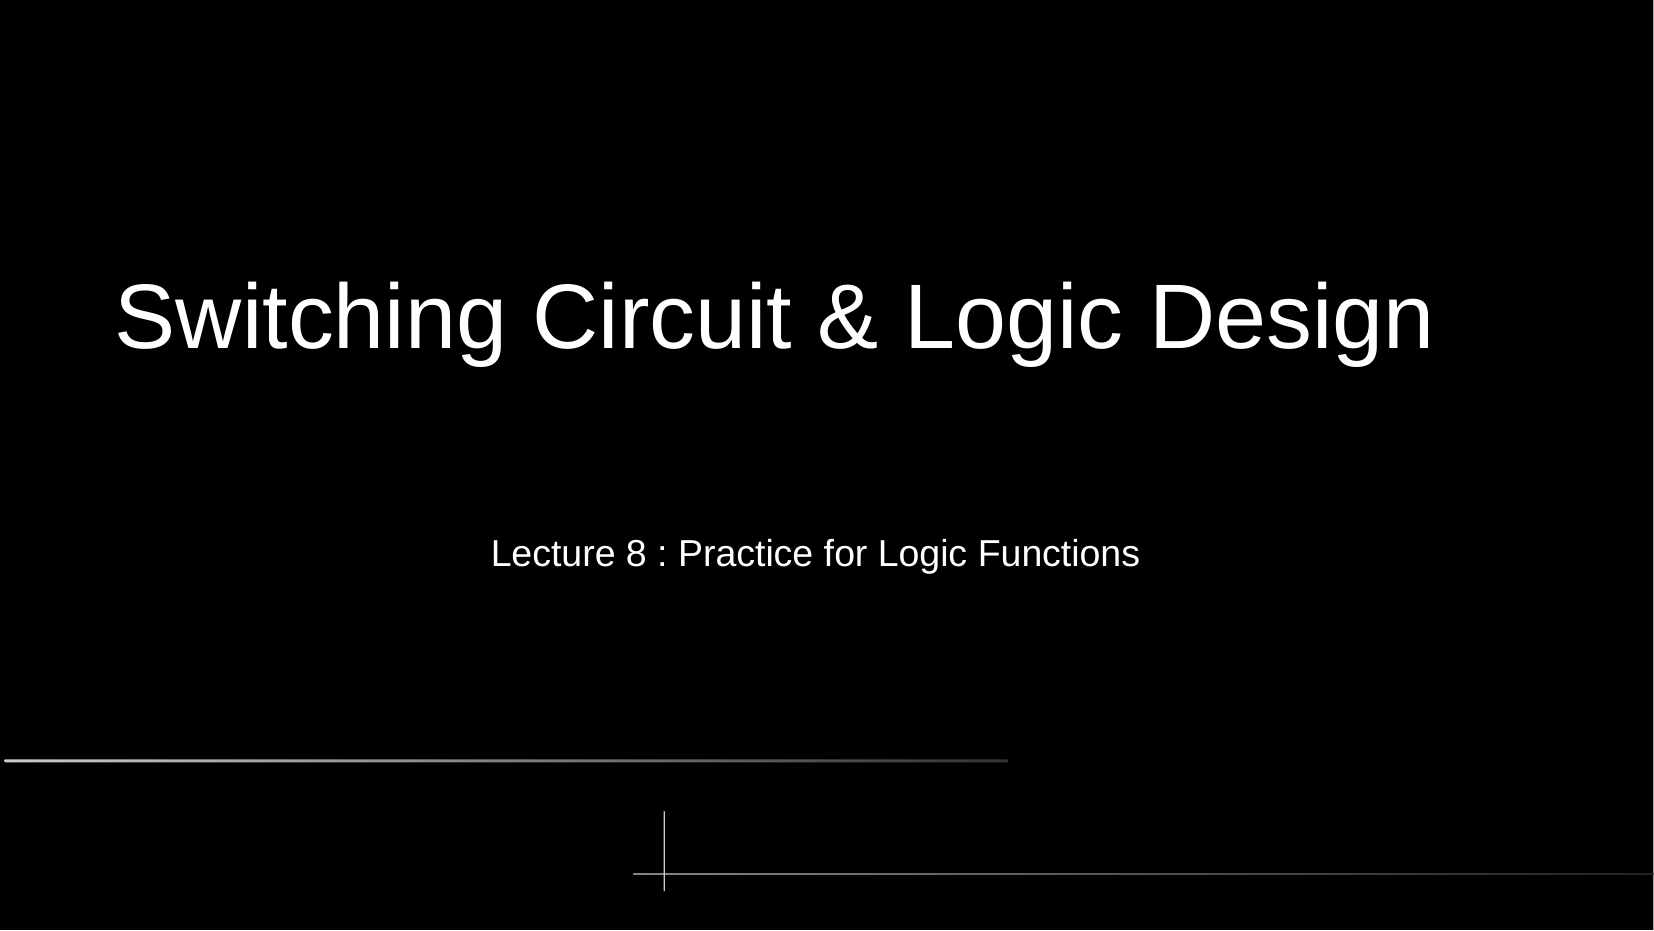

# Switching Circuit & Logic Design
Lecture 8 : Practice for Logic Functions